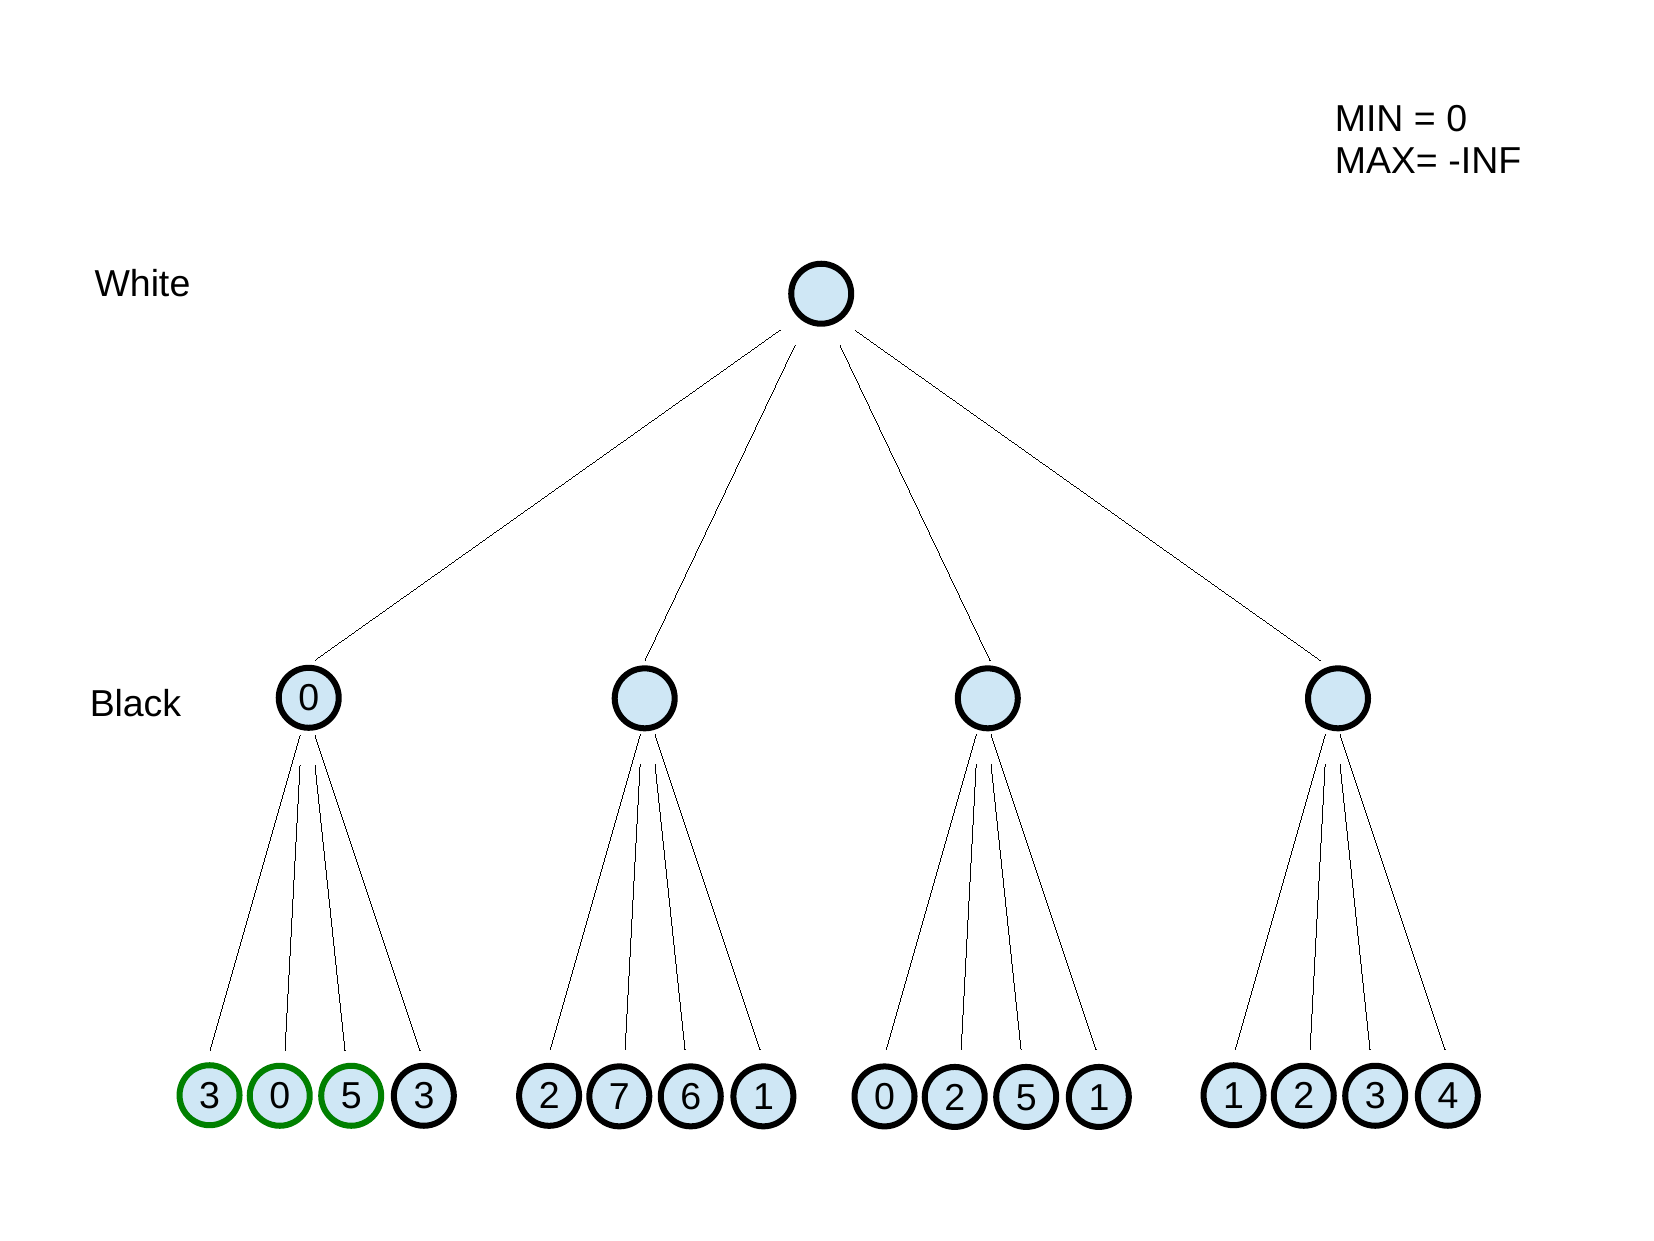

MIN = 0
MAX= -INF
White
0
Black
3
1
0
5
3
2
3
4
2
7
6
1
0
2
5
1